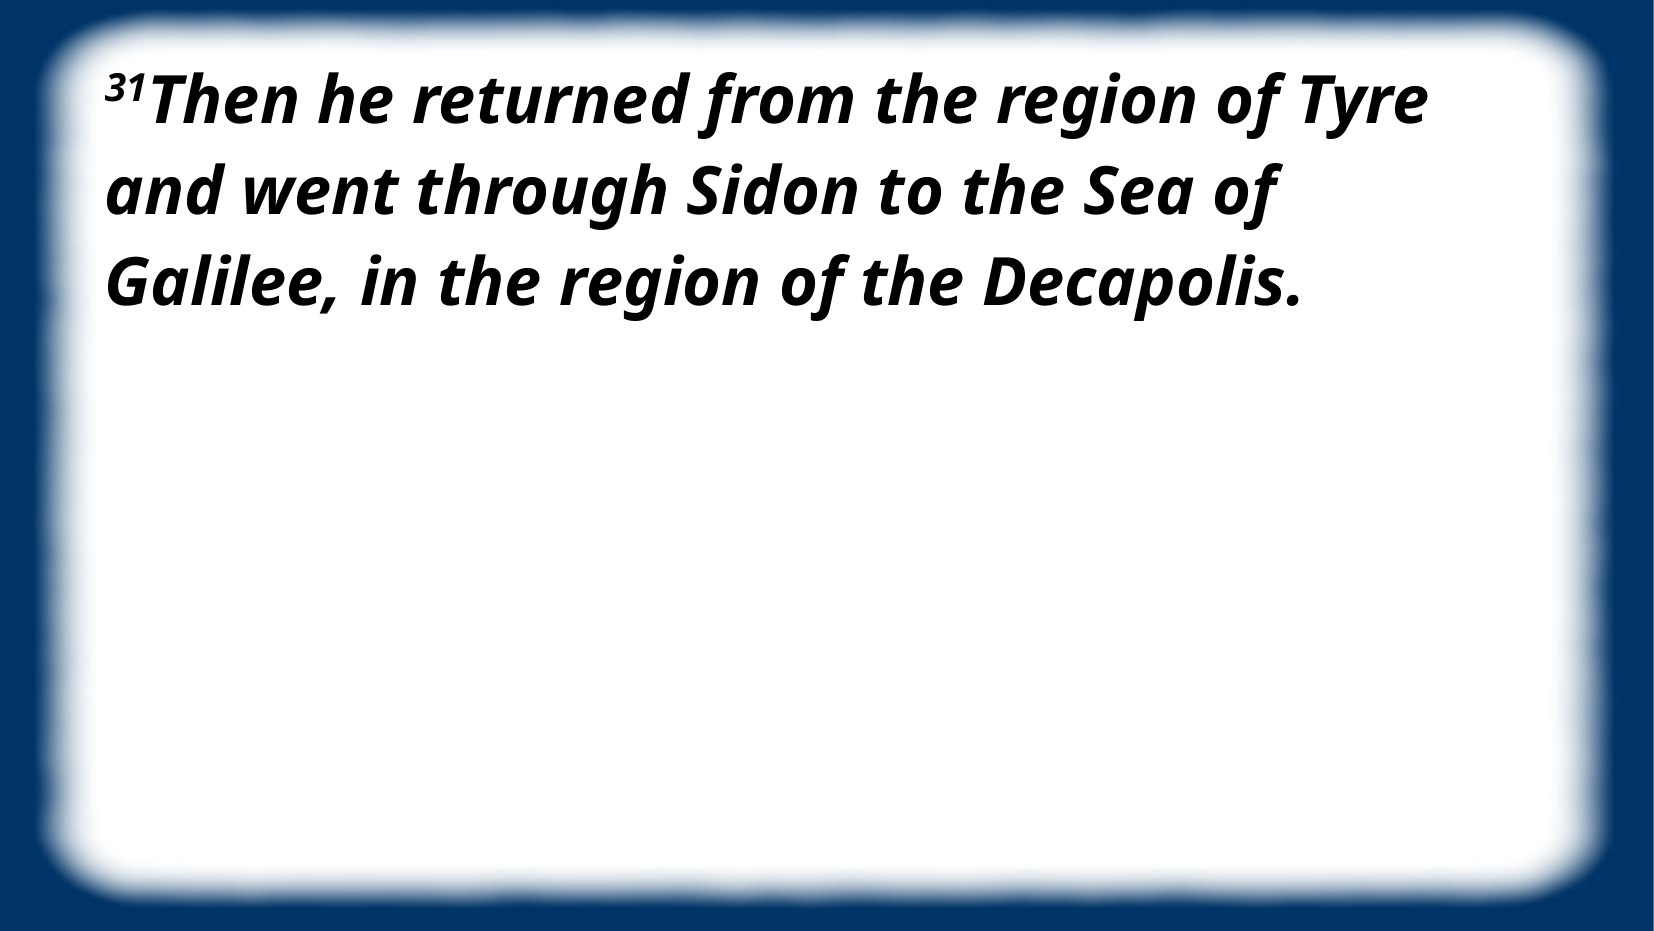

31Then he returned from the region of Tyre and went through Sidon to the Sea of Galilee, in the region of the Decapolis.